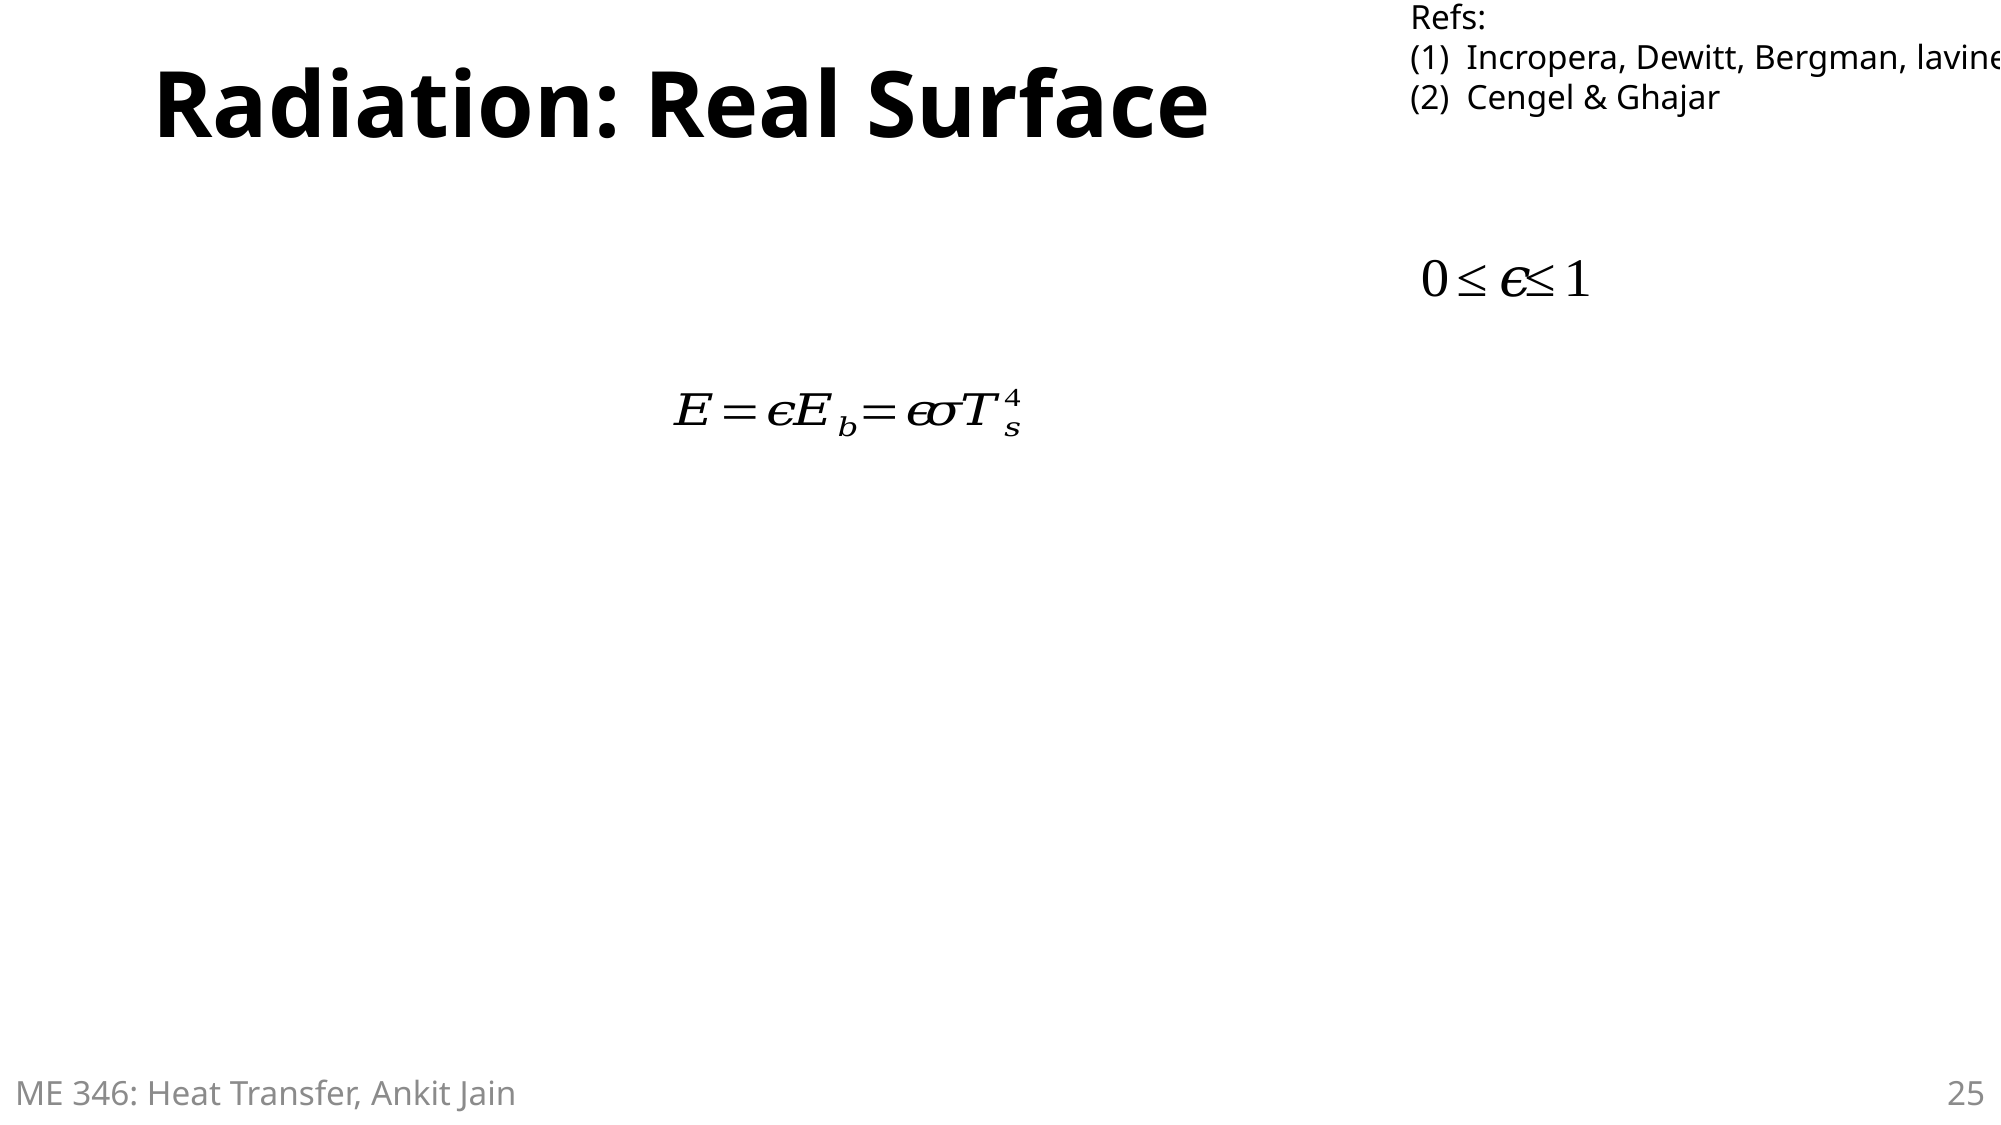

Refs:
Incropera, Dewitt, Bergman, lavine
Cengel & Ghajar
Radiation: Real Surface
ME 346: Heat Transfer, Ankit Jain
25